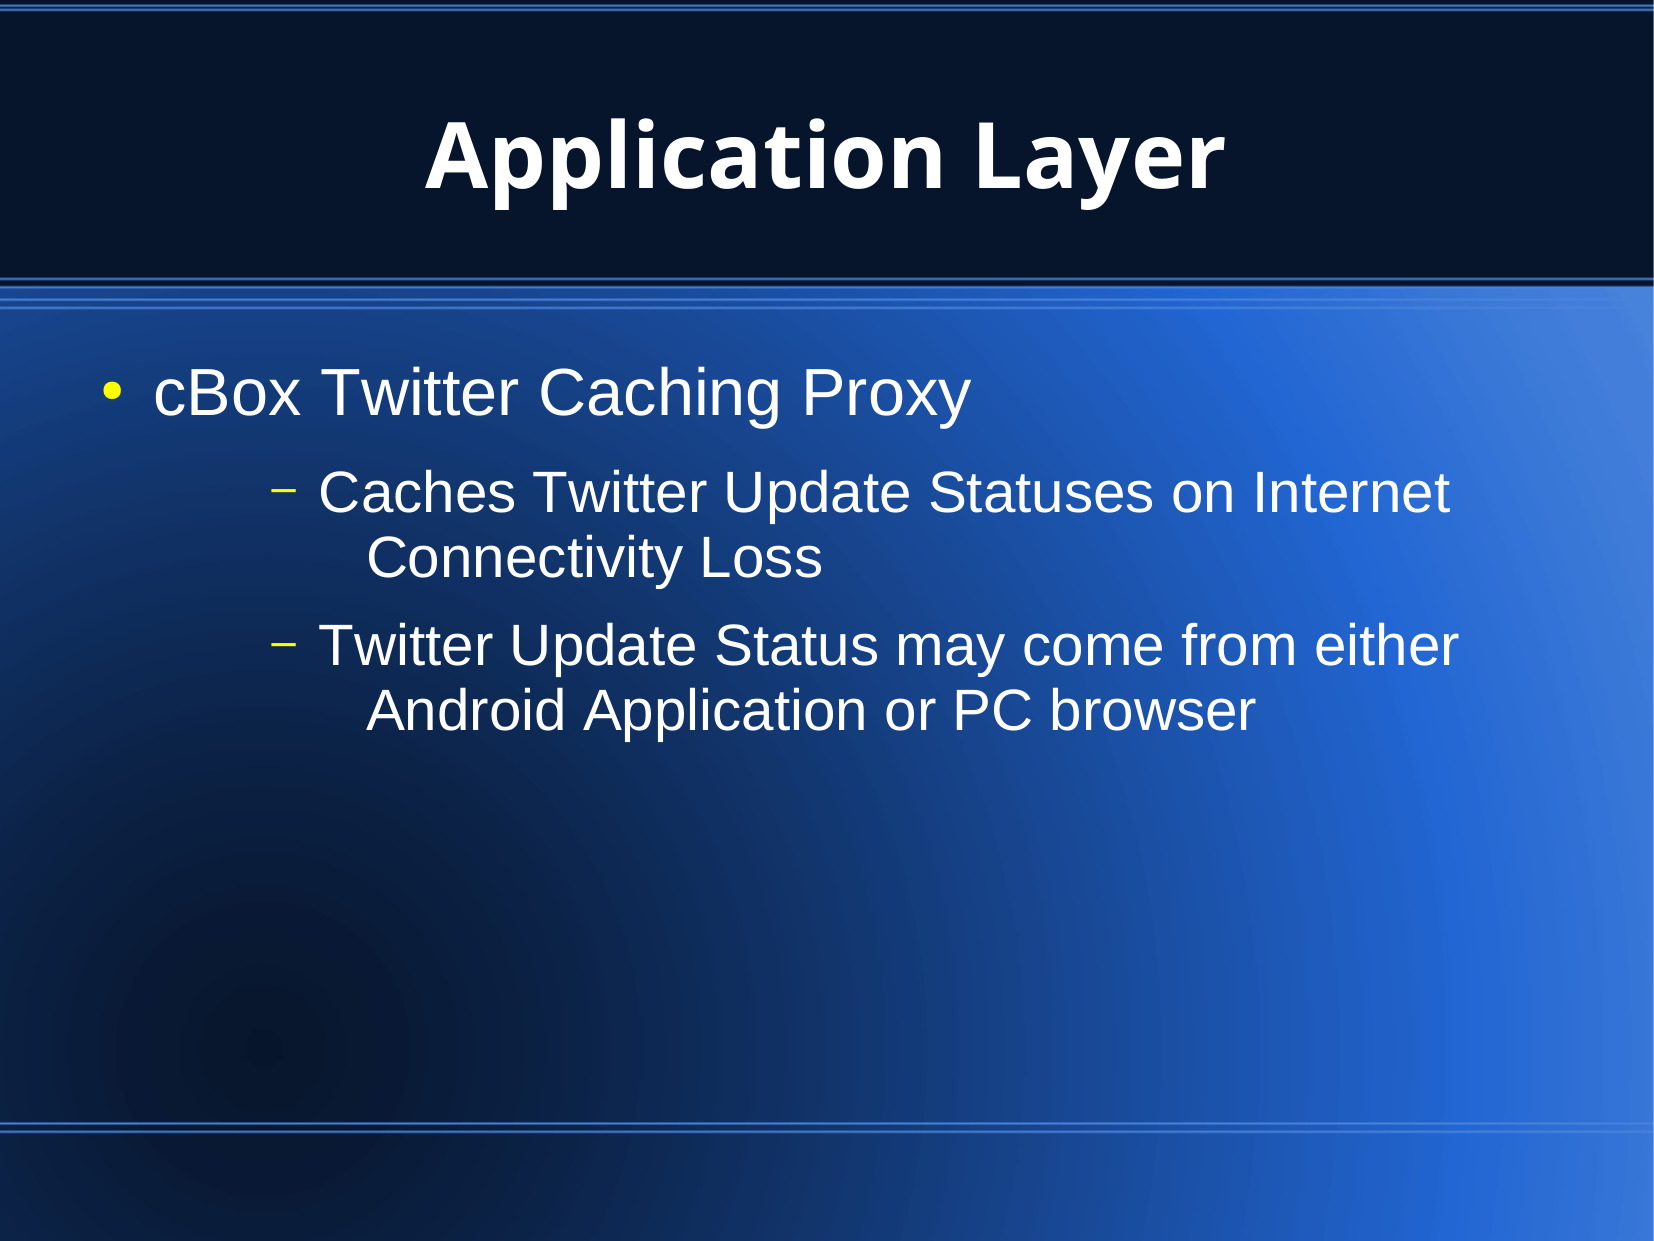

# Application Layer
cBox Twitter Caching Proxy
Caches Twitter Update Statuses on Internet Connectivity Loss
Twitter Update Status may come from either Android Application or PC browser